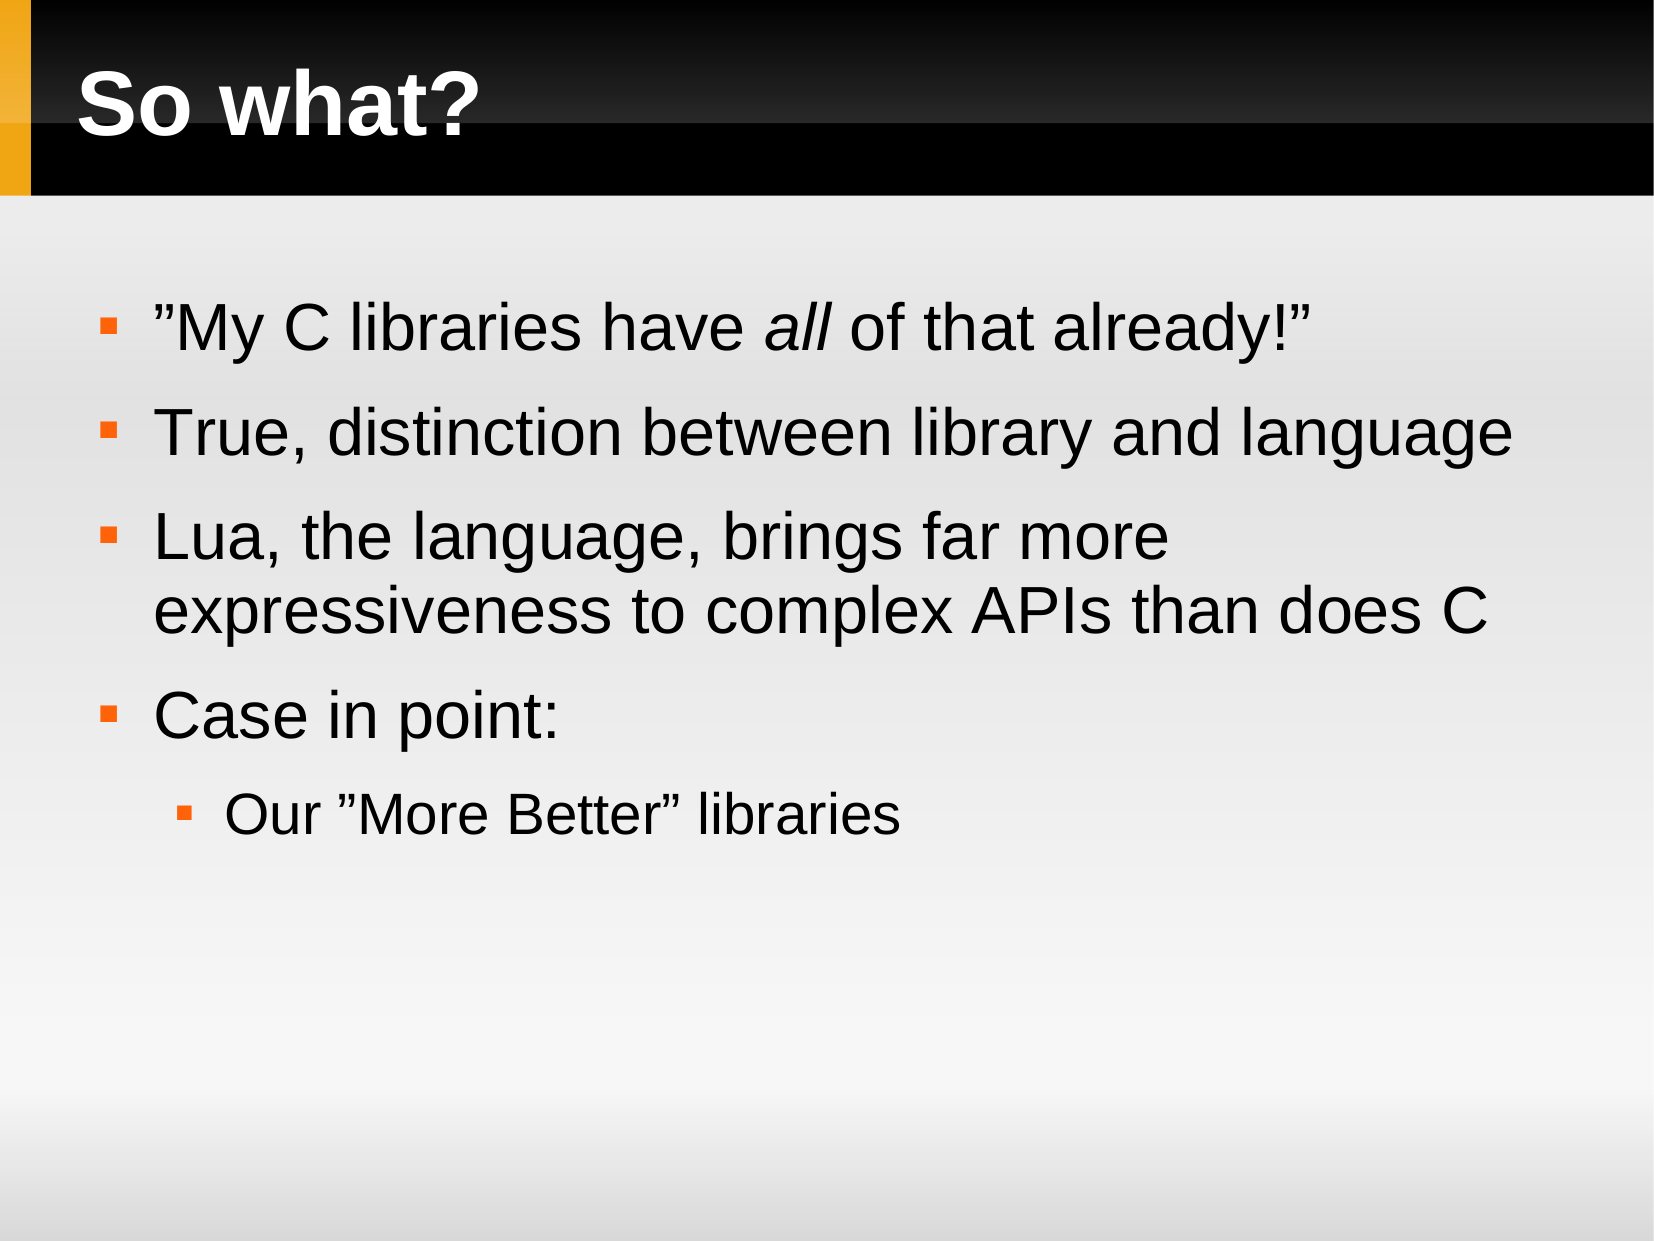

# So what?
”My C libraries have all of that already!”
True, distinction between library and language
Lua, the language, brings far more expressiveness to complex APIs than does C
Case in point:
Our ”More Better” libraries